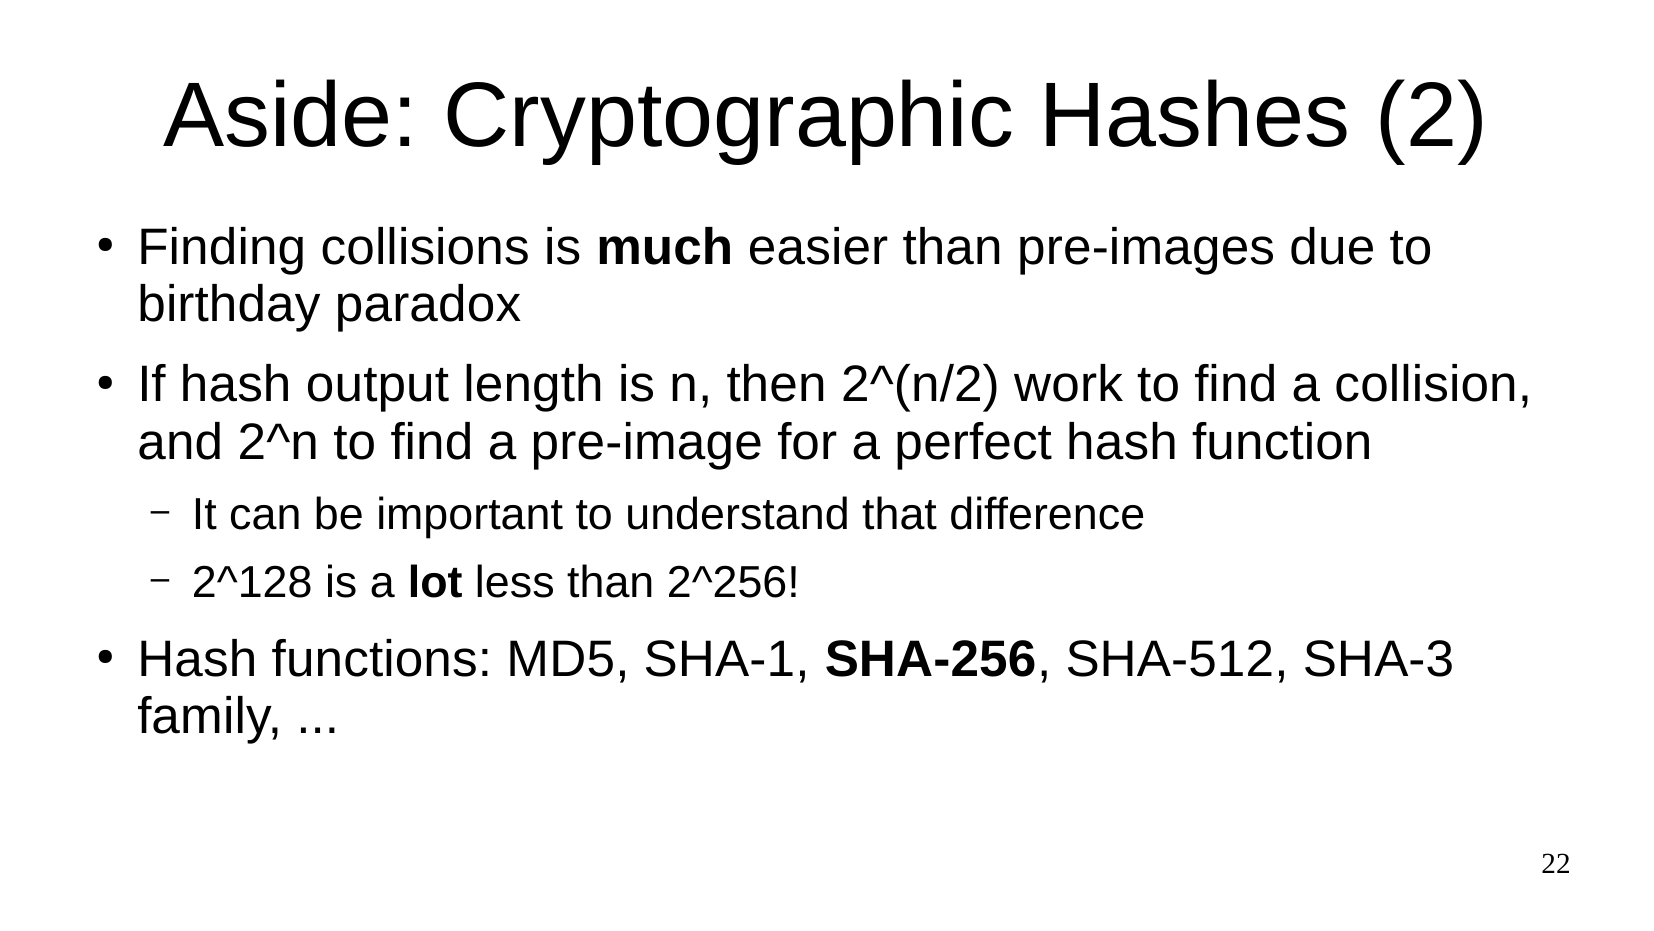

# Aside: Cryptographic Hashes (2)
Finding collisions is much easier than pre-images due to birthday paradox
If hash output length is n, then 2^(n/2) work to find a collision, and 2^n to find a pre-image for a perfect hash function
It can be important to understand that difference
2^128 is a lot less than 2^256!
Hash functions: MD5, SHA-1, SHA-256, SHA-512, SHA-3 family, ...
22